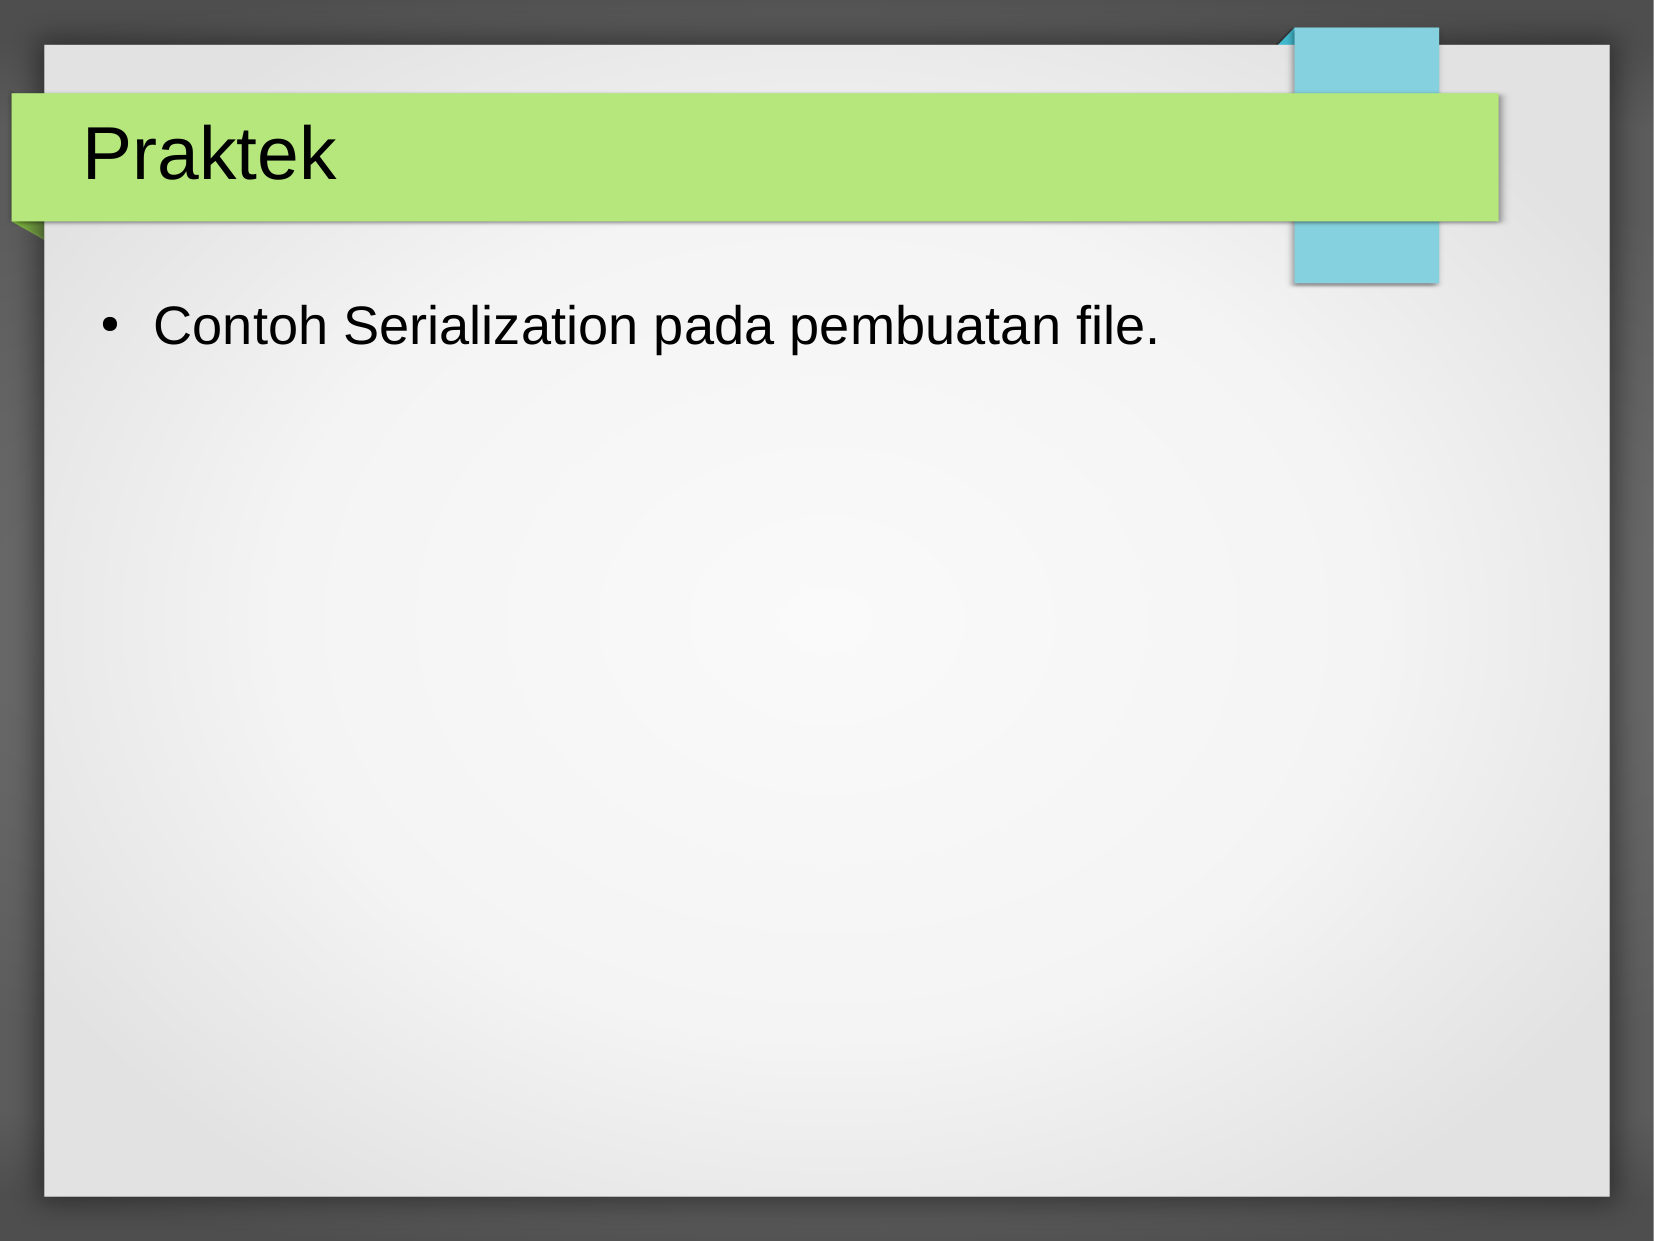

# Praktek
Contoh Serialization pada pembuatan file.